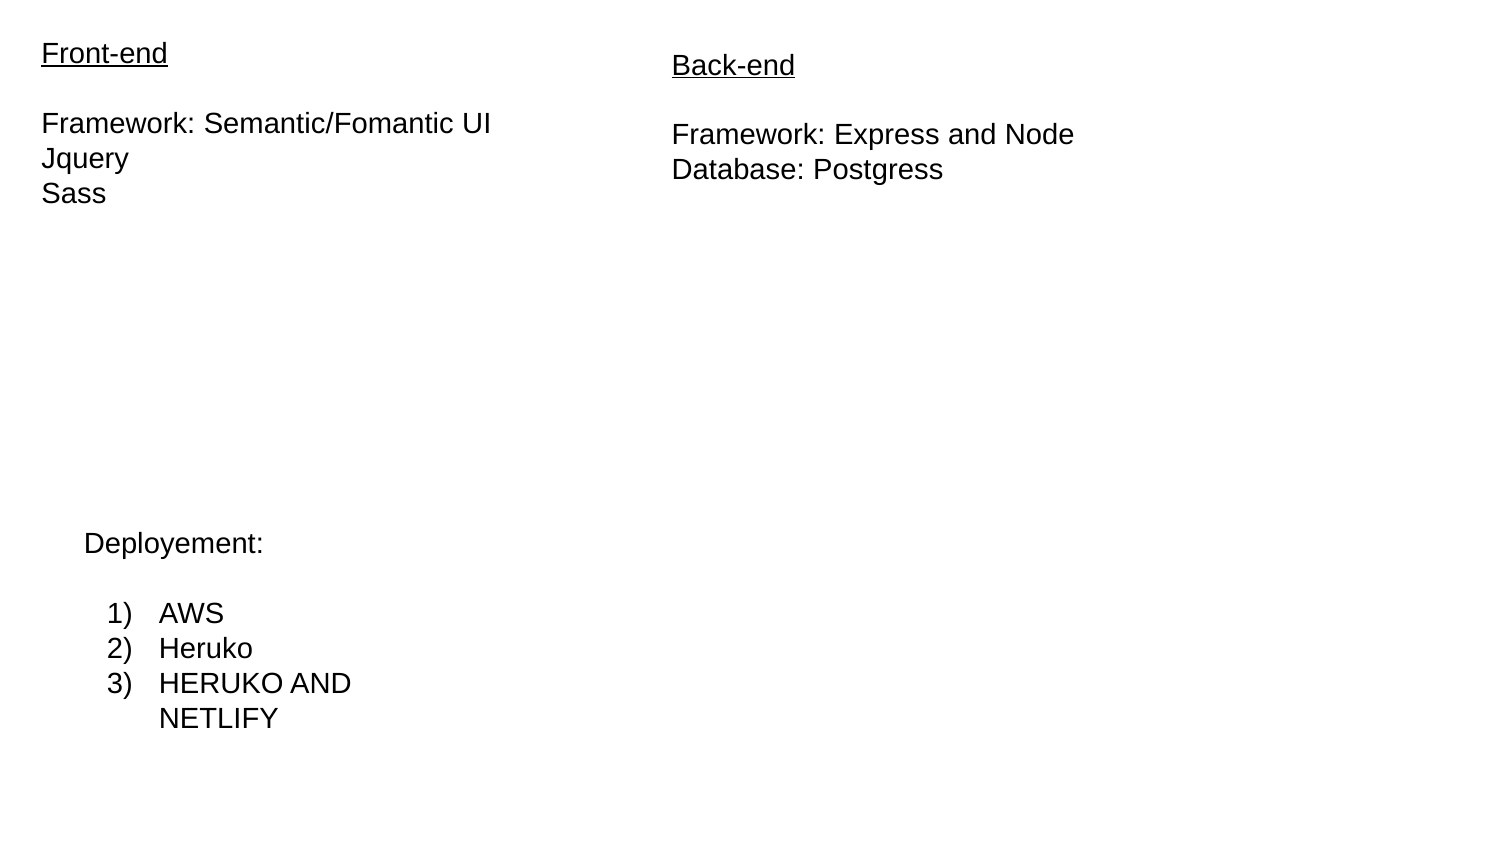

Front-end
Framework: Semantic/Fomantic UI
Jquery
Sass
Back-end
Framework: Express and Node
Database: Postgress
Deployement:
AWS
Heruko
HERUKO AND NETLIFY